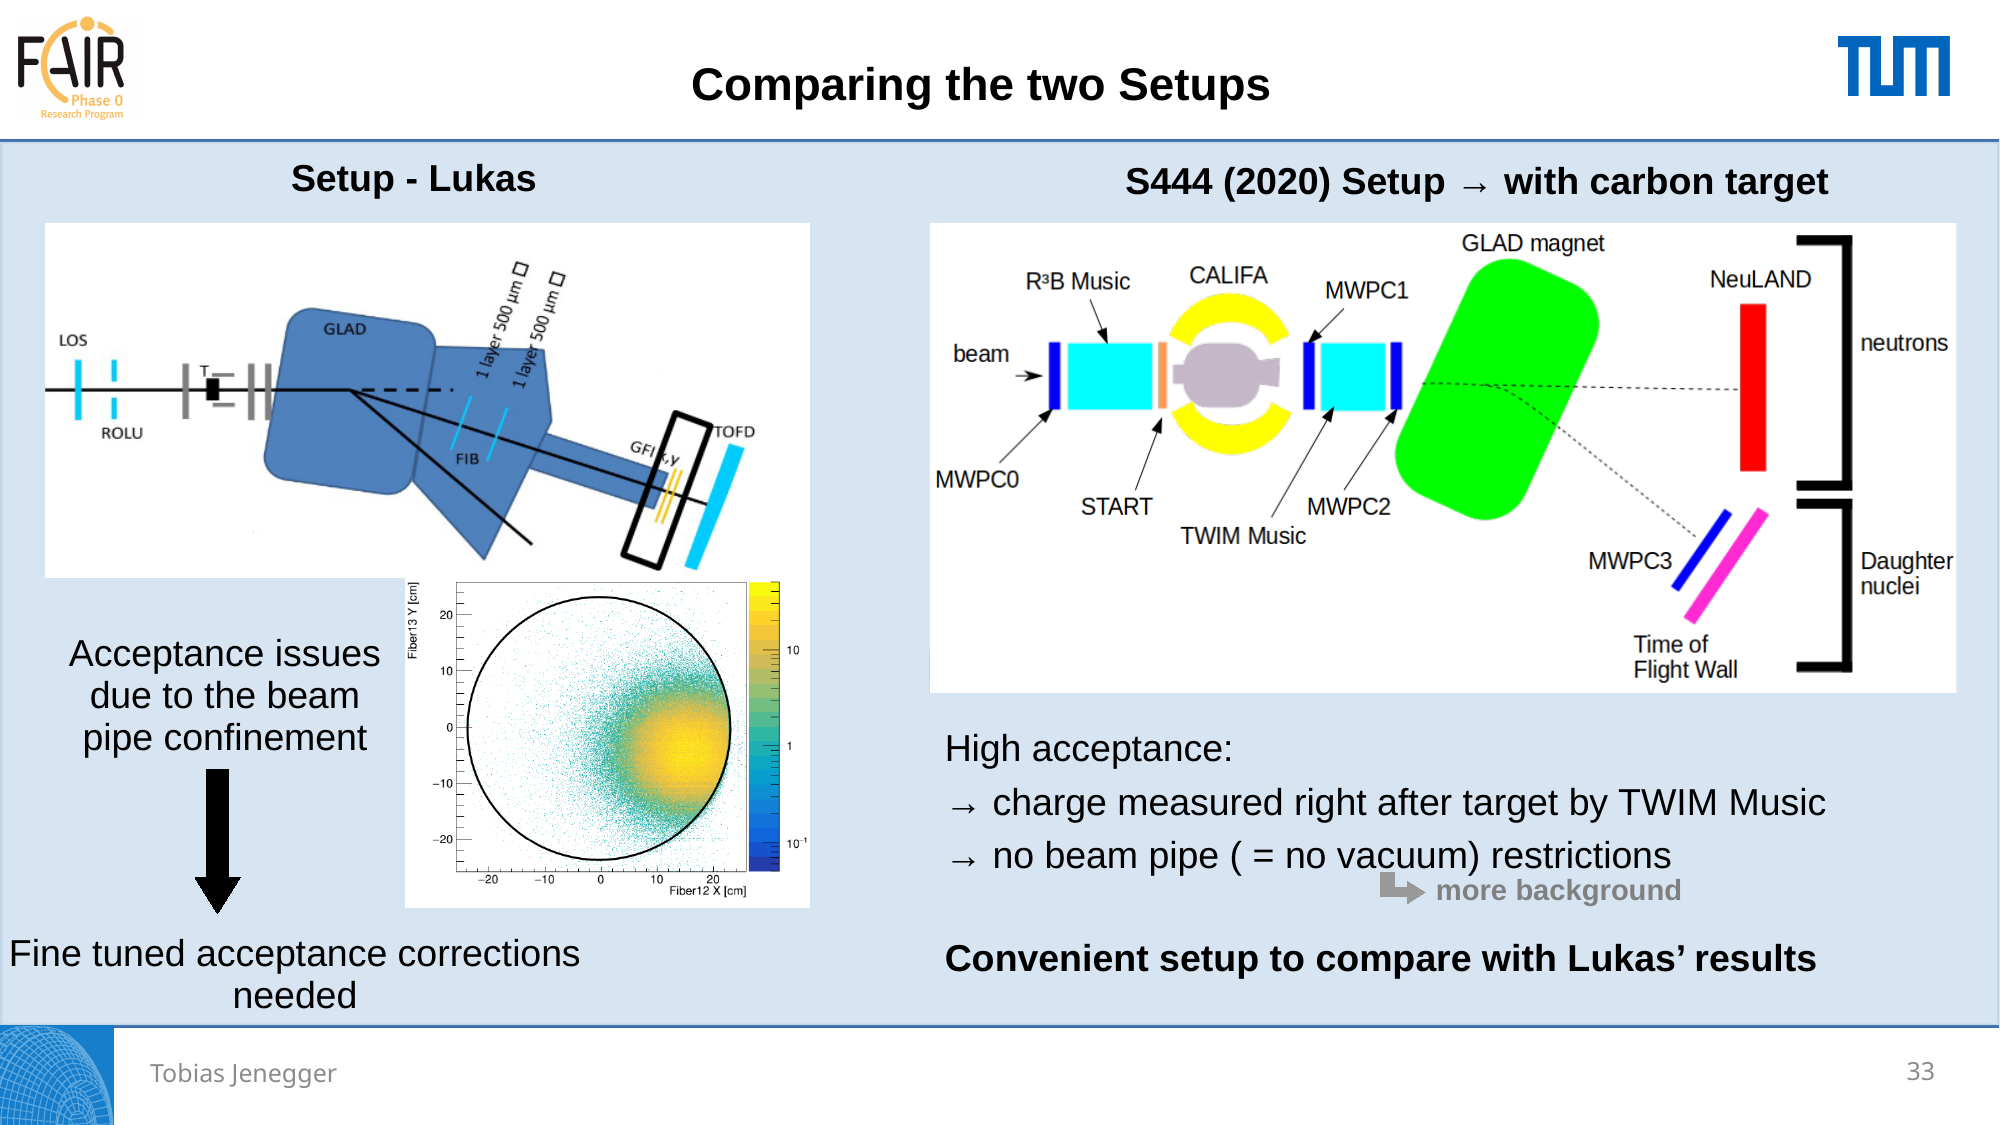

Comparing the two Setups
Setup - Lukas
S444 (2020) Setup → with carbon target
Acceptance issues due to the beam pipe confinement
Fine tuned acceptance corrections needed
High acceptance:
→ charge measured right after target by TWIM Music
→ no beam pipe ( = no vacuum) restrictions
more background
Convenient setup to compare with Lukas’ results
33